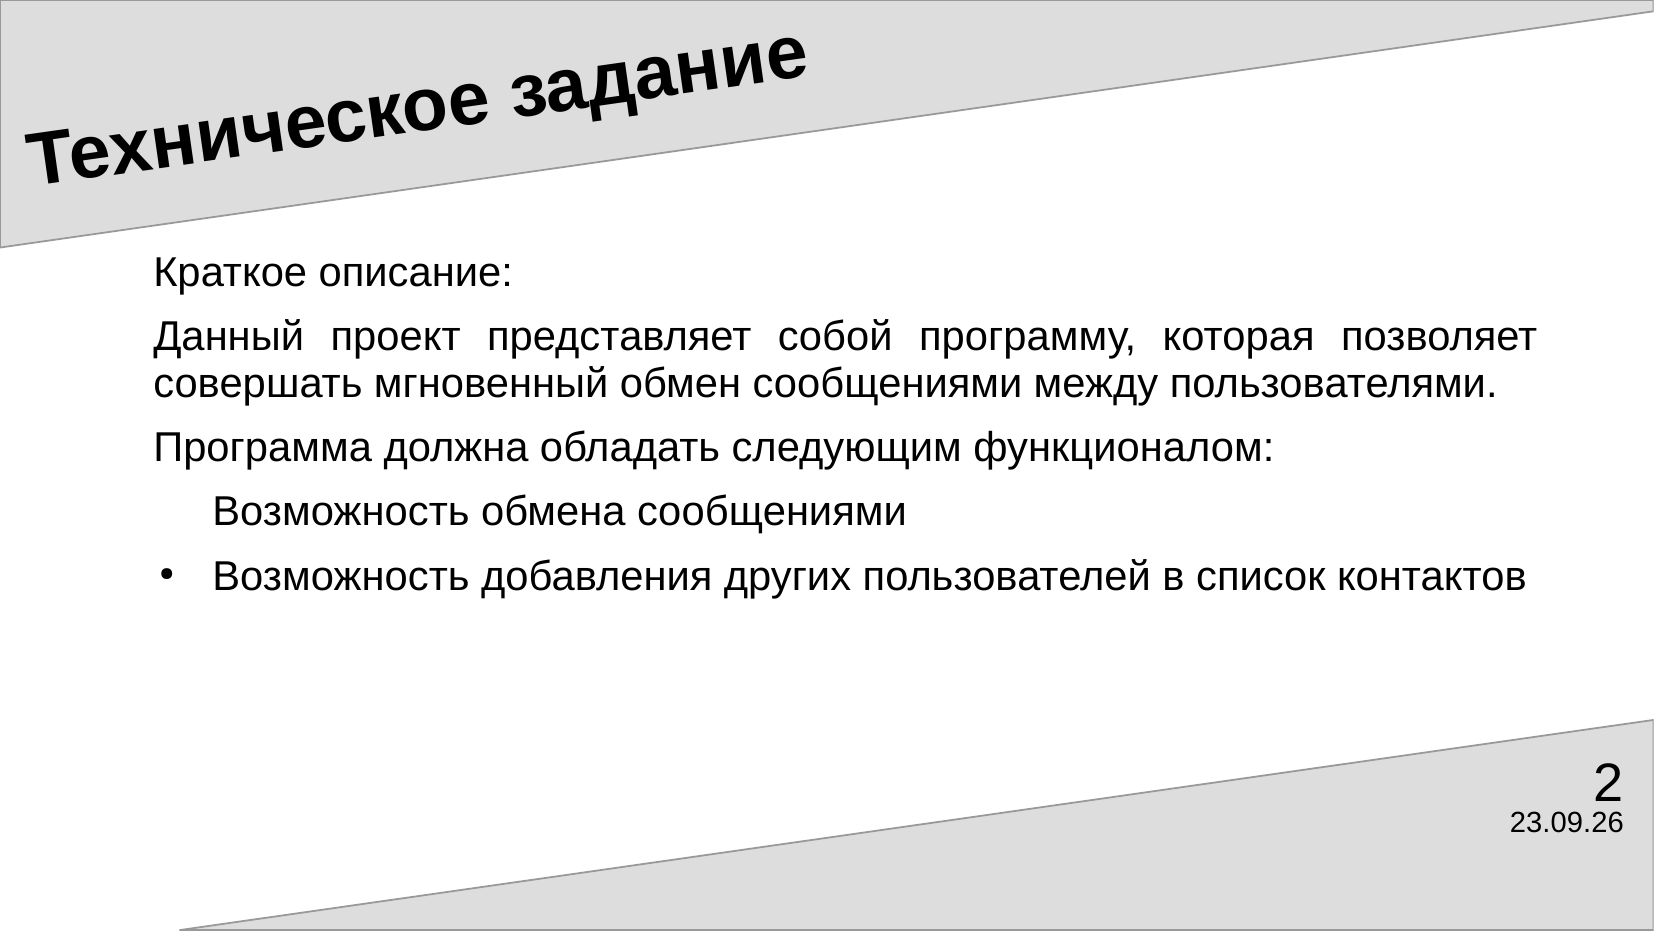

# Техническое задание
Краткое описание:
Данный проект представляет собой программу, которая позволяет совершать мгновенный обмен сообщениями между пользователями.
Программа должна обладать следующим функционалом:
Возможность обмена сообщениями
Возможность добавления других пользователей в список контактов
2